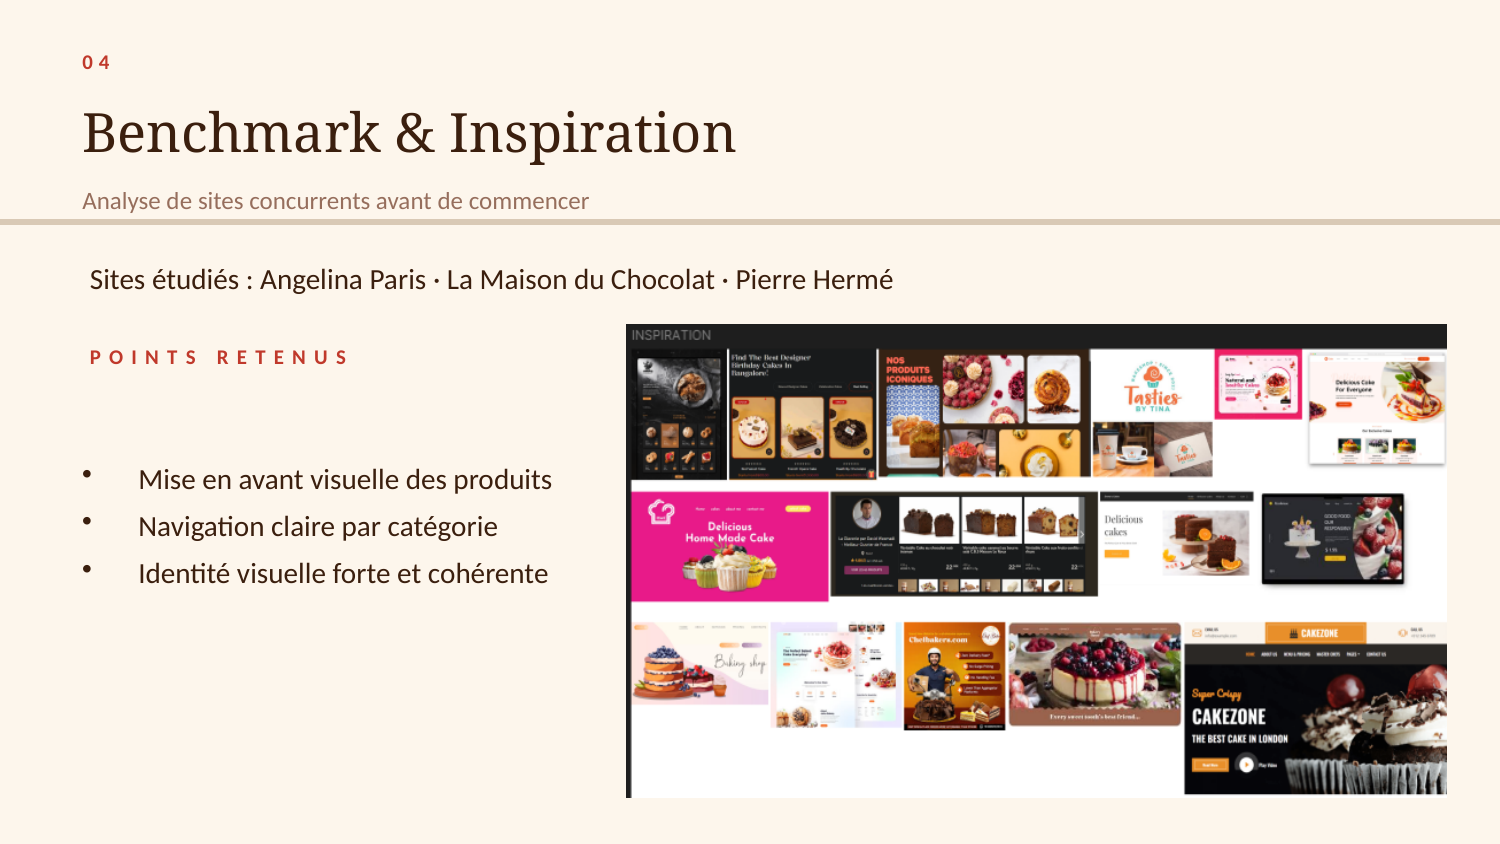

04
Benchmark & Inspiration
Analyse de sites concurrents avant de commencer
Sites étudiés : Angelina Paris · La Maison du Chocolat · Pierre Hermé
POINTS RETENUS
Mise en avant visuelle des produits
Navigation claire par catégorie
Identité visuelle forte et cohérente